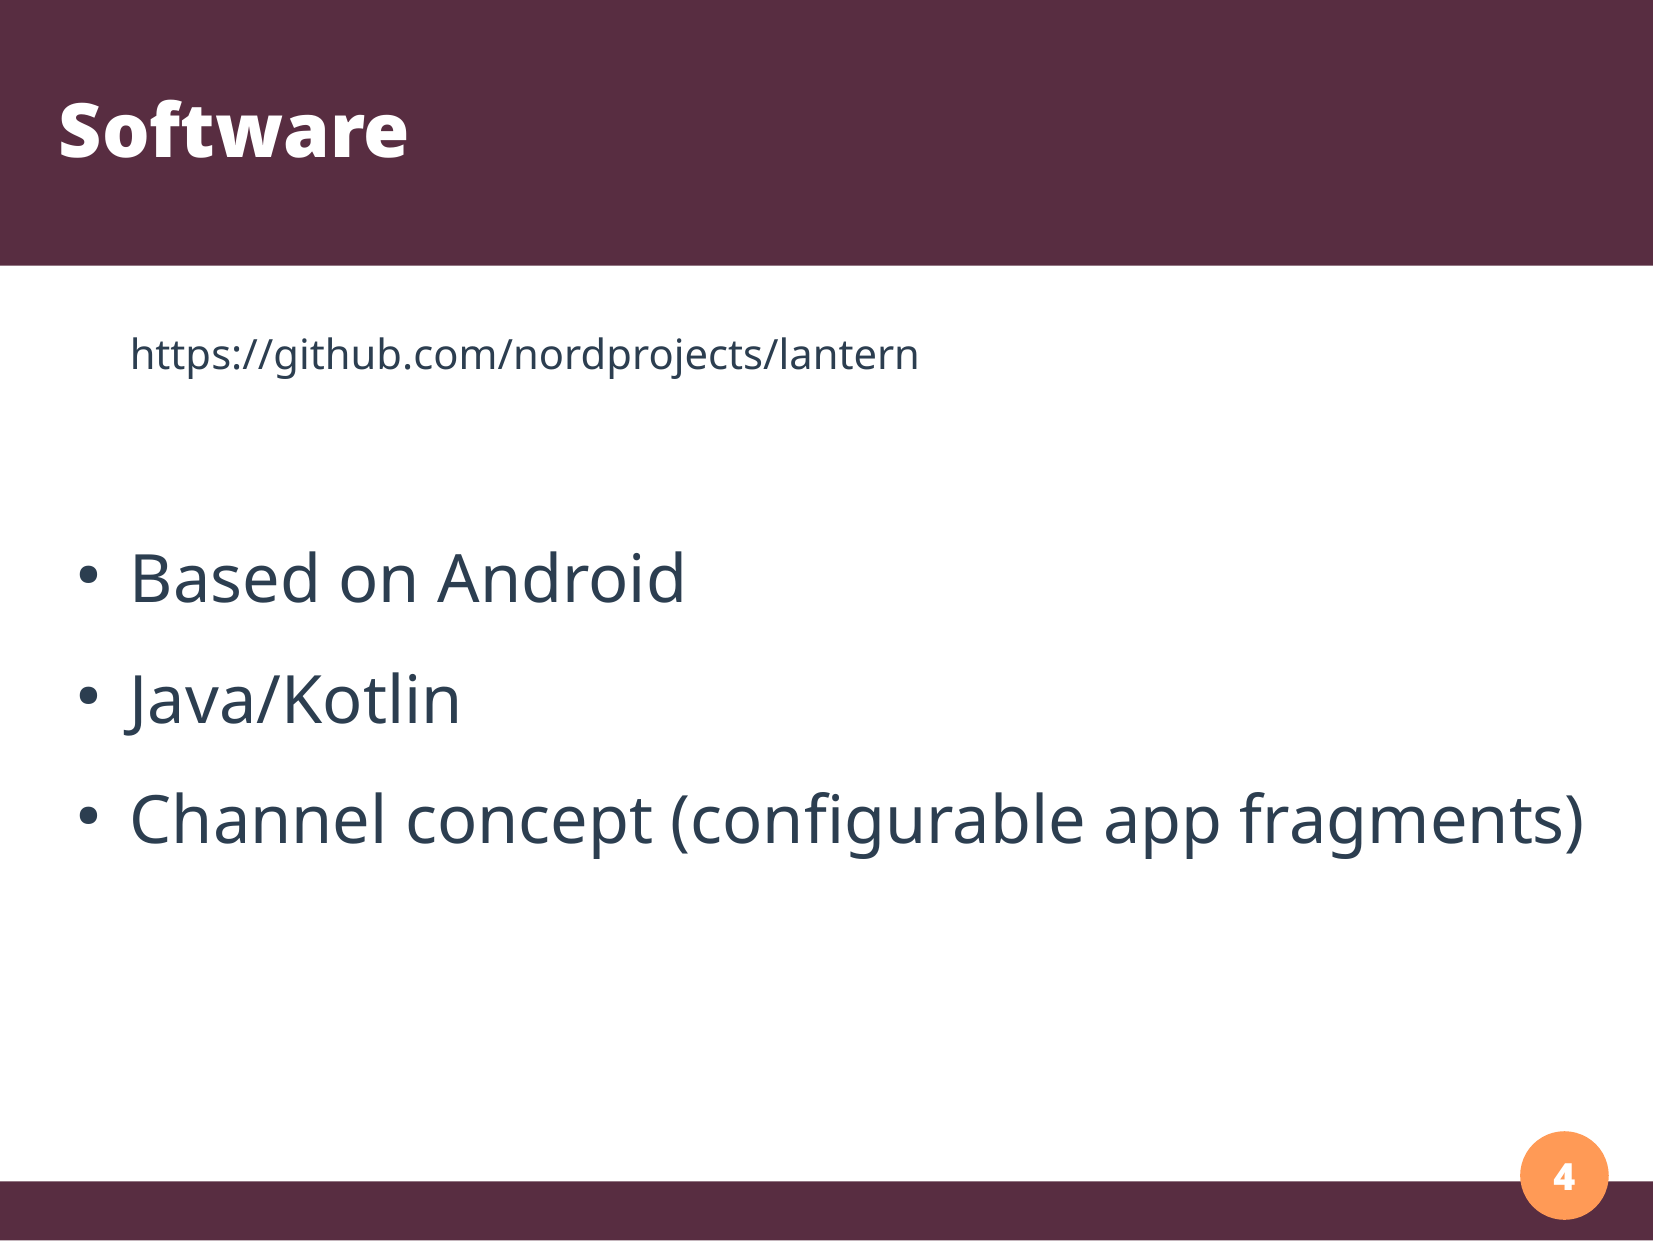

# Software
https://github.com/nordprojects/lantern
Based on Android
Java/Kotlin
Channel concept (configurable app fragments)
4